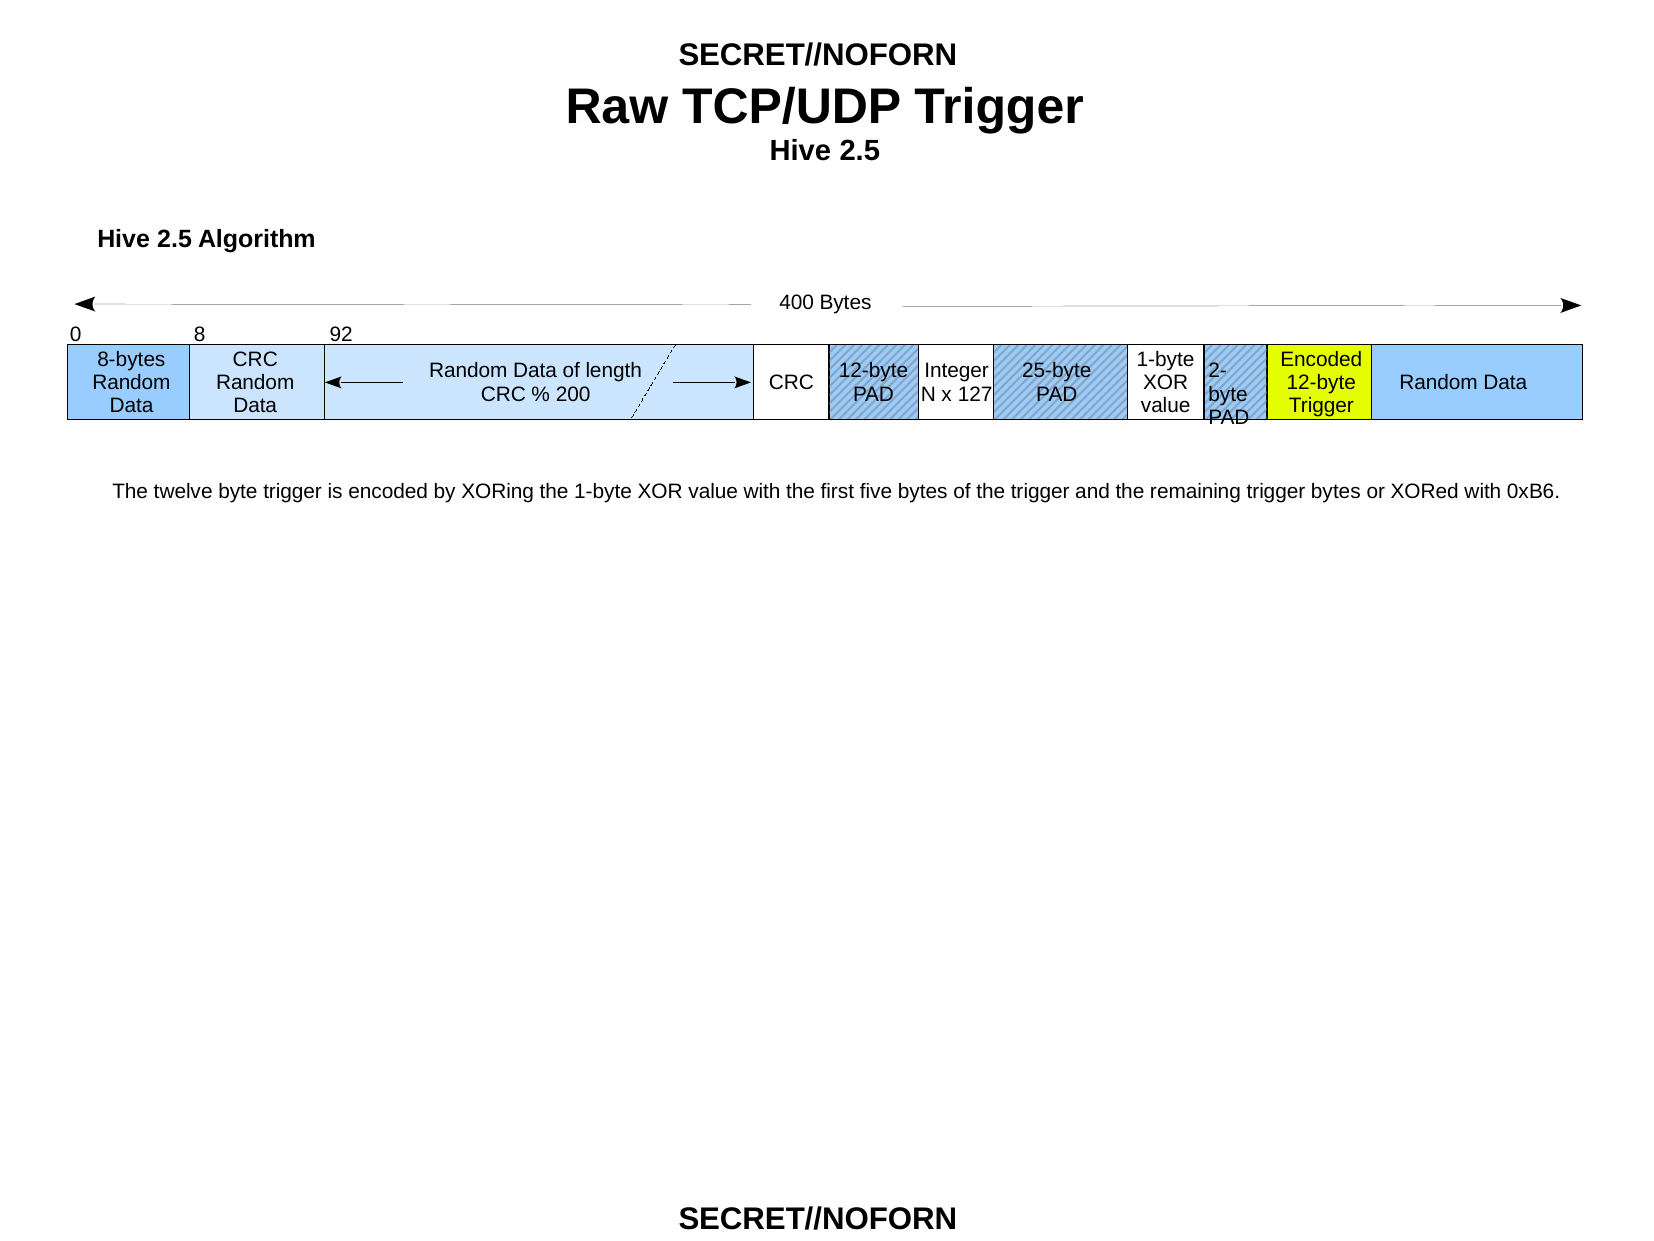

SECRET//NOFORN
# Raw TCP/UDP Trigger Hive 2.5
Hive 2.5 Algorithm
400 Bytes
8
0
92
1-byte
XOR
value
Encoded
12-byte
Trigger
8-bytes
Random
Data
CRC
Random
Data
Random Data of length
CRC % 200
12-byte
PAD
Integer
N x 127
25-byte
PAD
2-byte
PAD
CRC
Random Data
The twelve byte trigger is encoded by XORing the 1-byte XOR value with the first five bytes of the trigger and the remaining trigger bytes or XORed with 0xB6.
SECRET//NOFORN